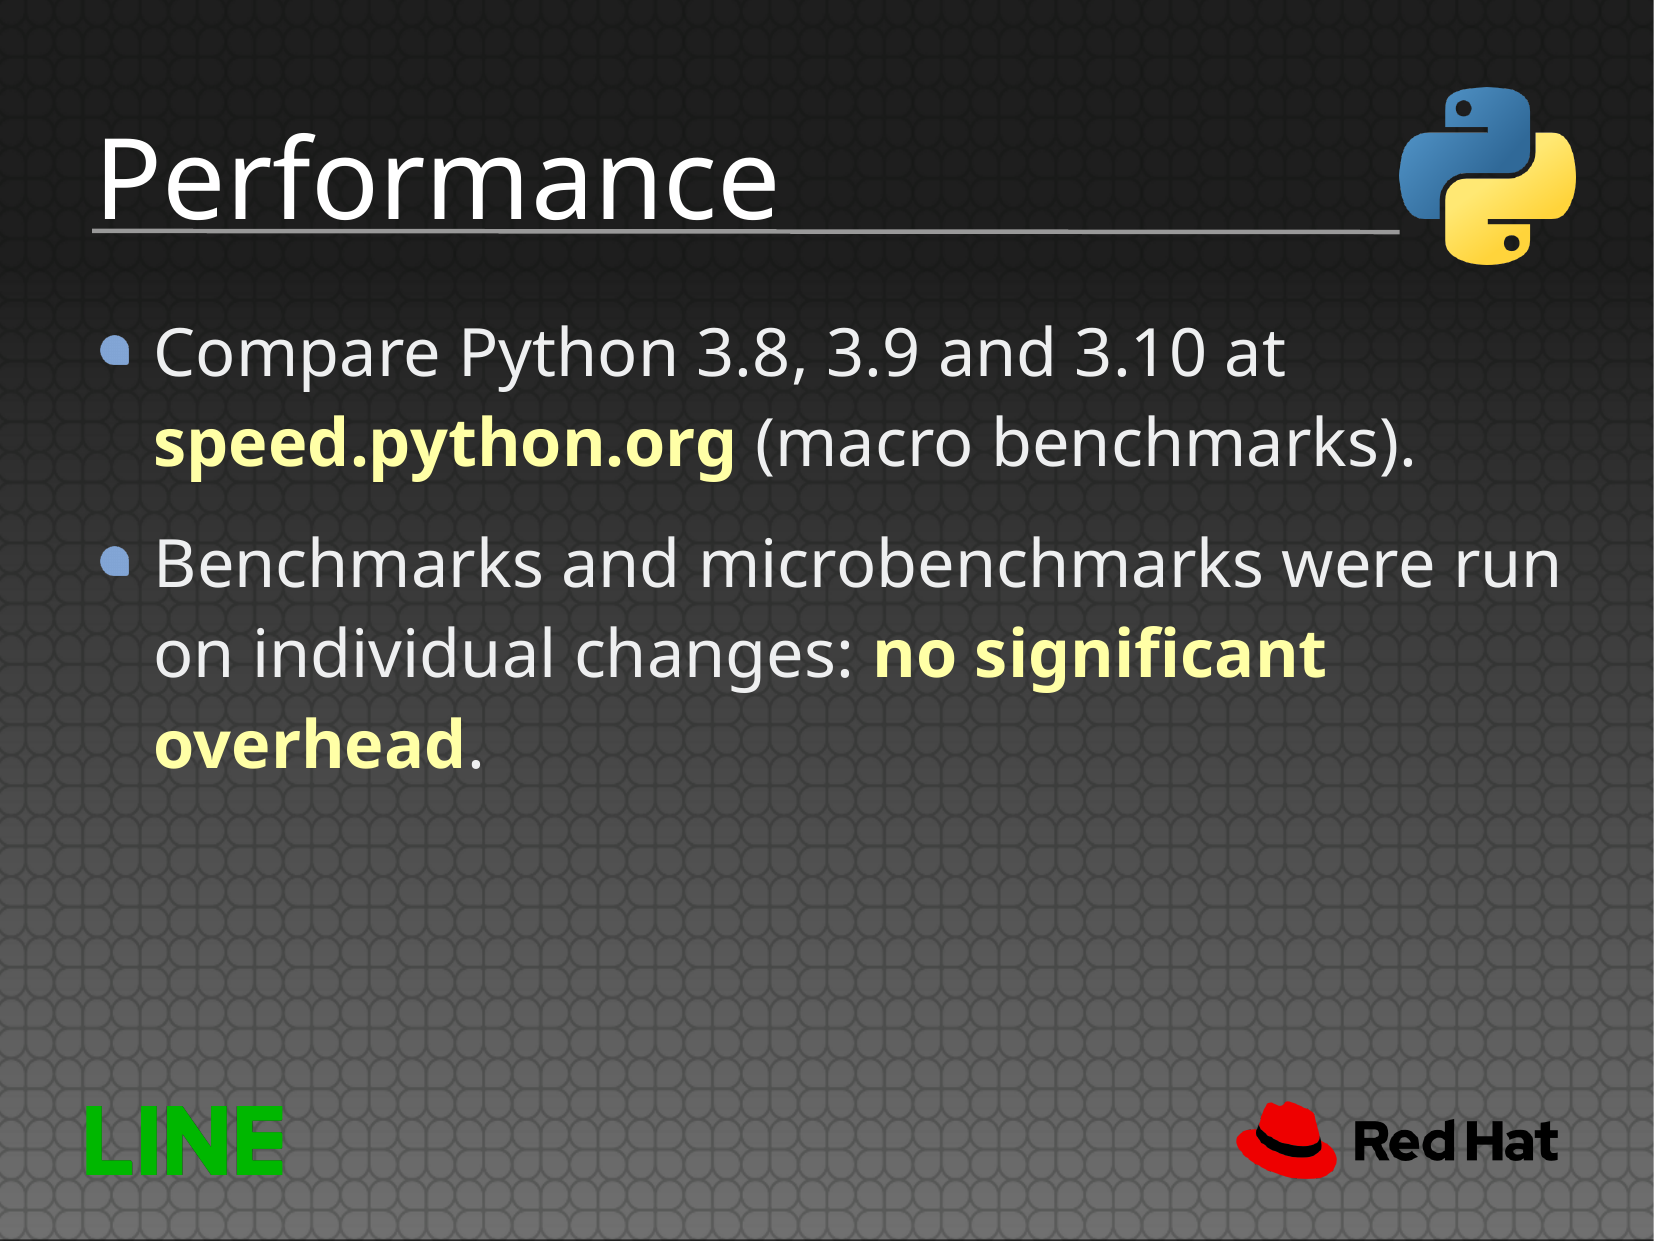

Performance
# Compare Python 3.8, 3.9 and 3.10 at speed.python.org (macro benchmarks).
Benchmarks and microbenchmarks were run on individual changes: no significant overhead.